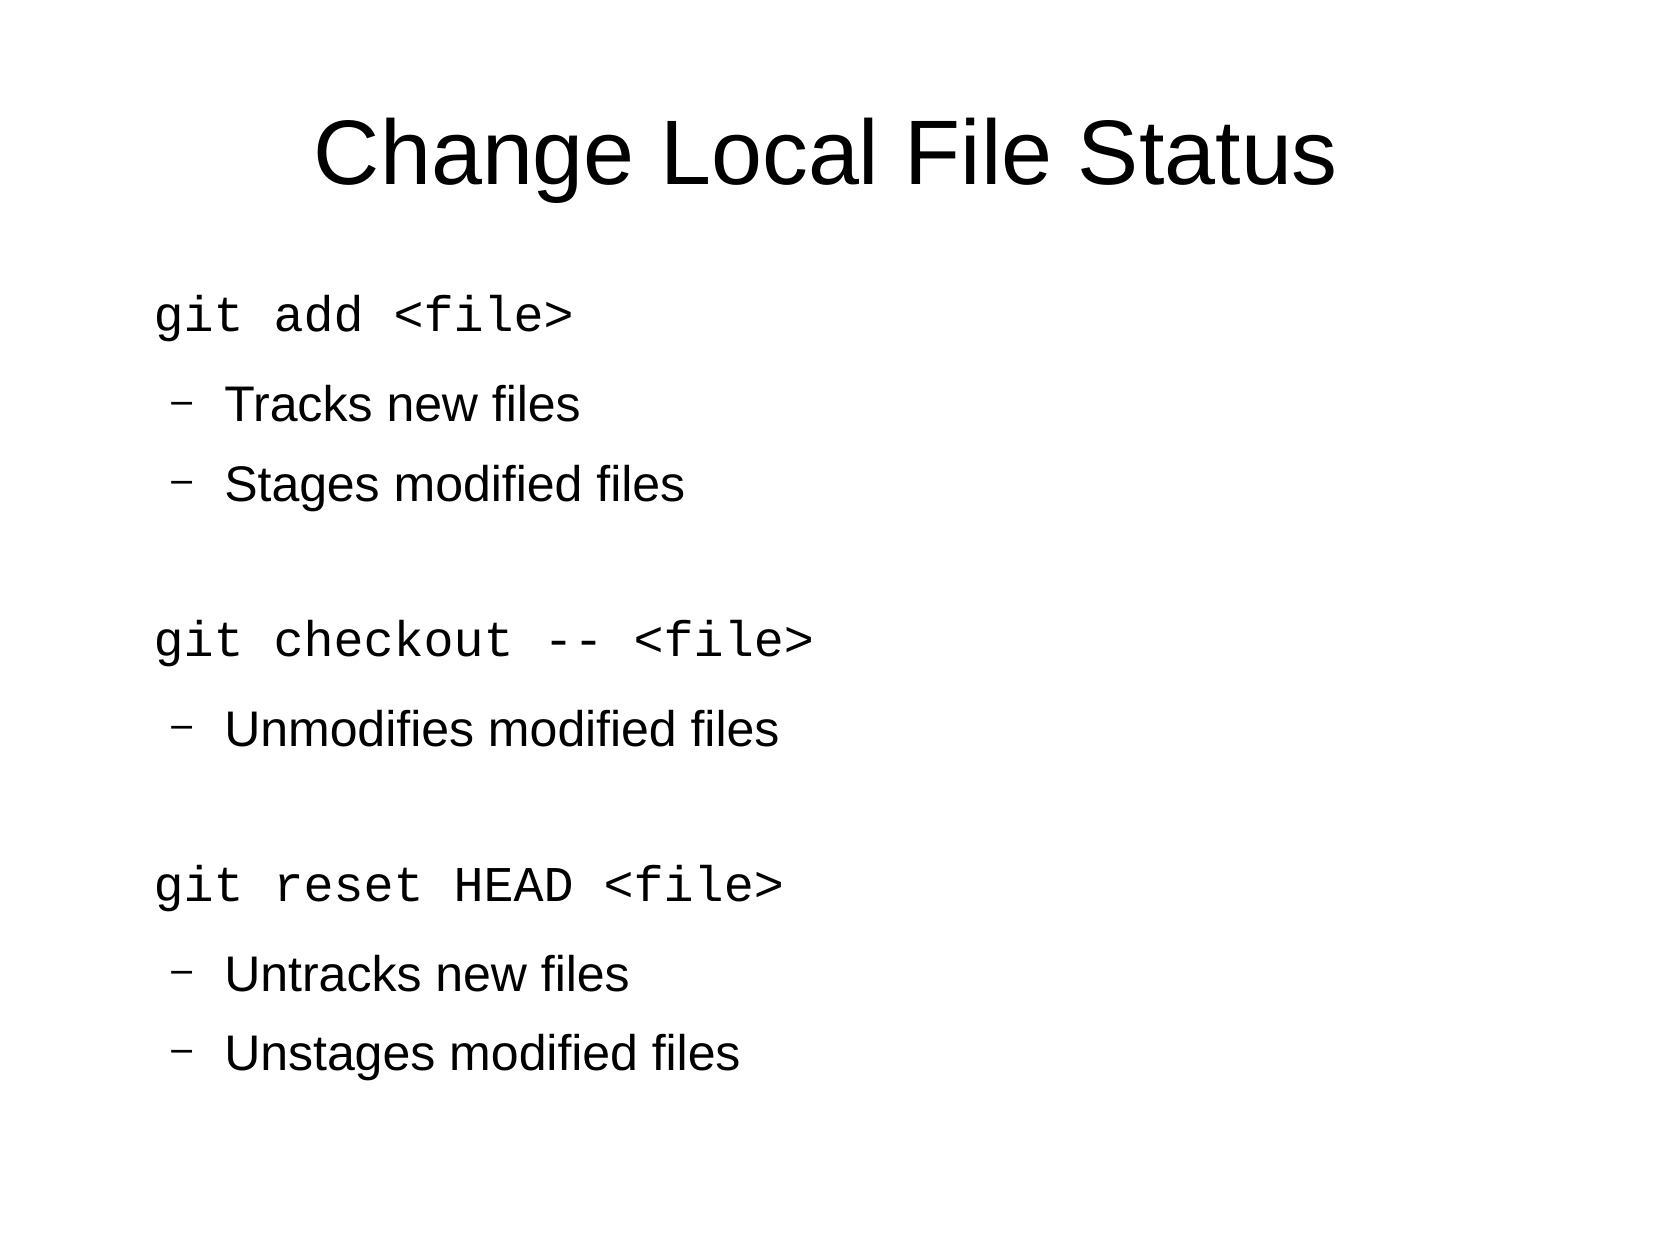

# Change Local File Status
git add <file>
Tracks new files
Stages modified files
git checkout -- <file>
Unmodifies modified files
git reset HEAD <file>
Untracks new files
Unstages modified files